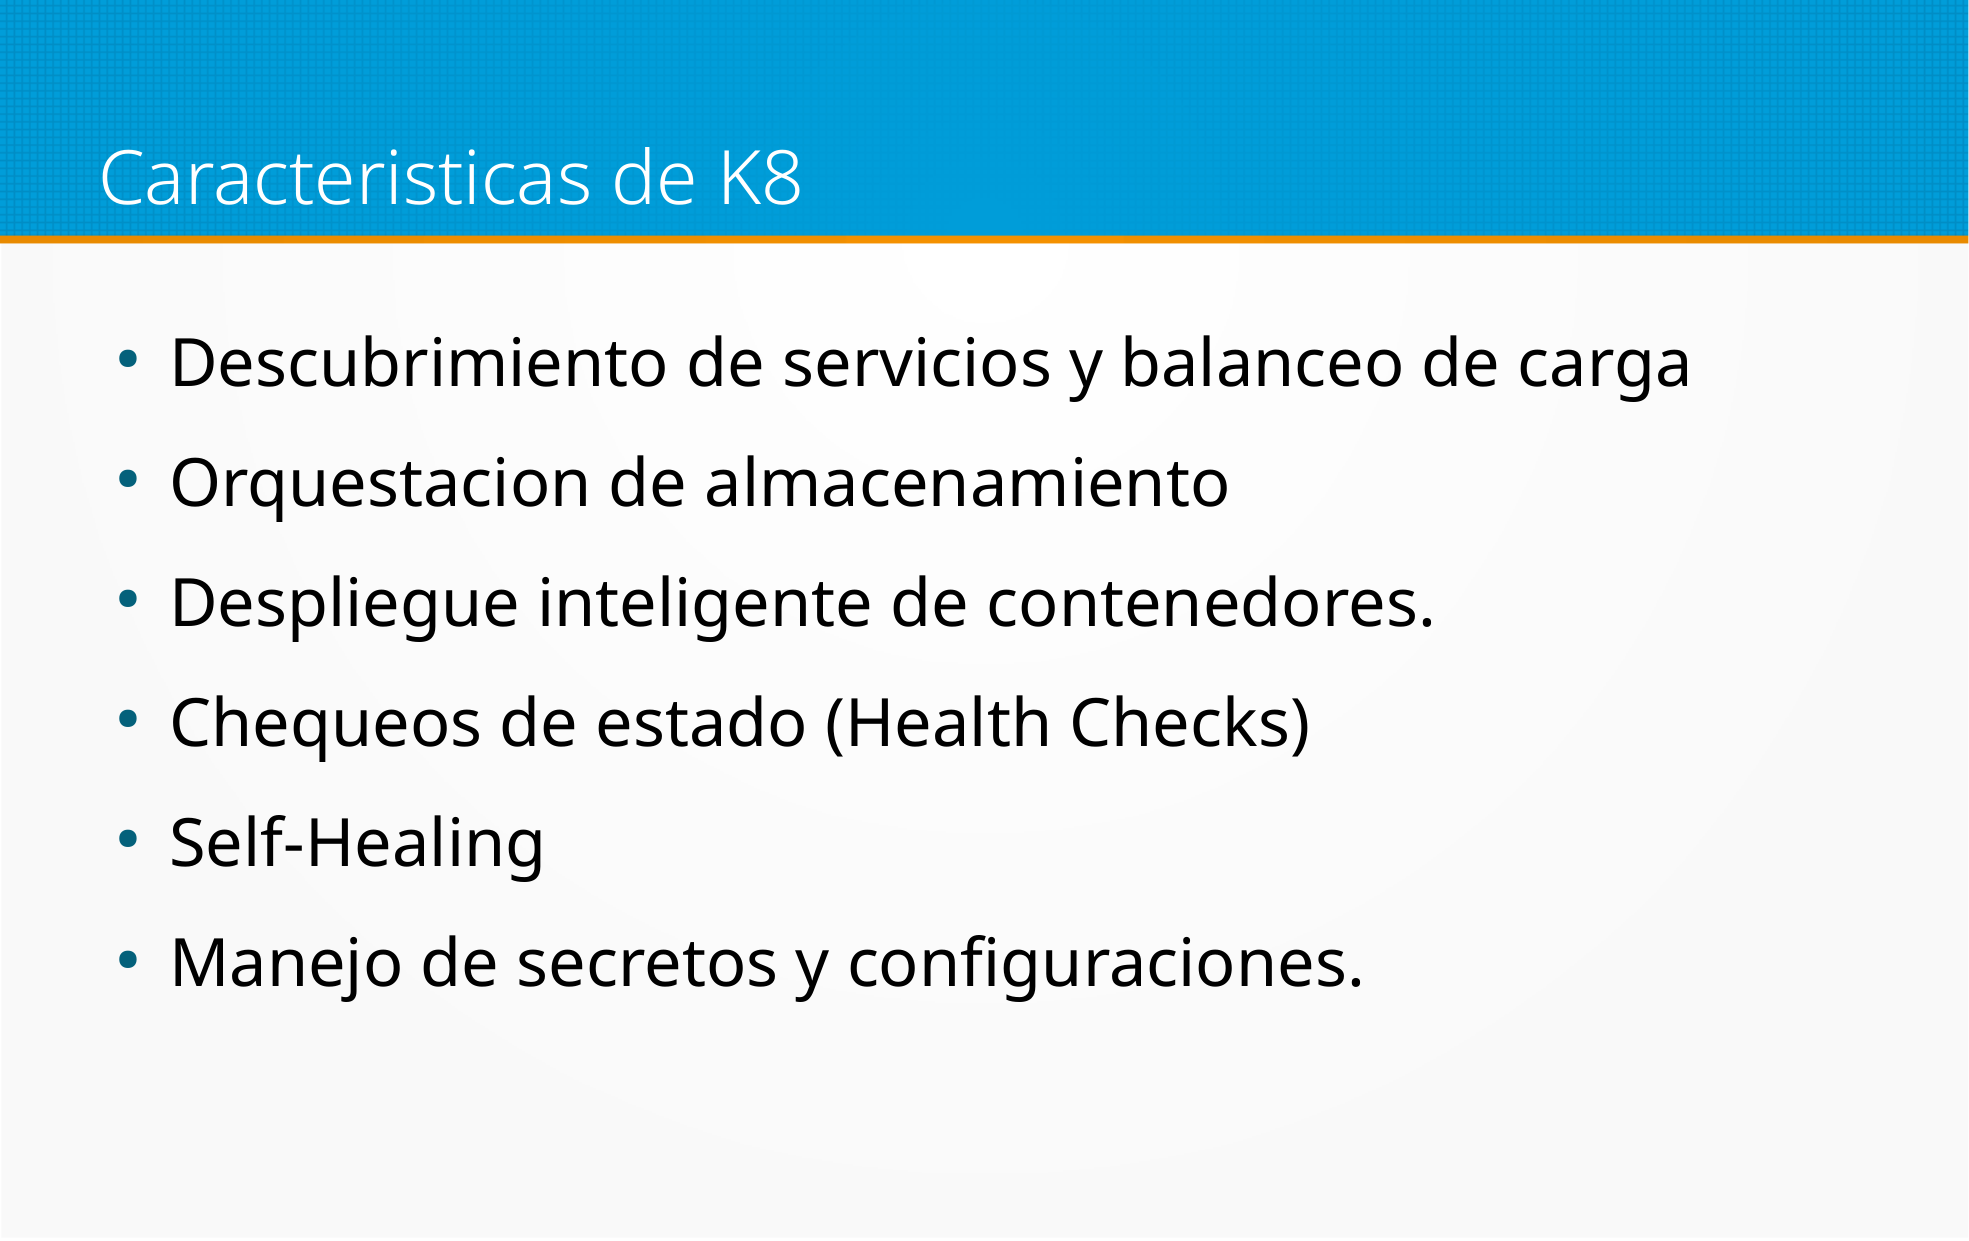

# Caracteristicas de K8
Descubrimiento de servicios y balanceo de carga
Orquestacion de almacenamiento
Despliegue inteligente de contenedores.
Chequeos de estado (Health Checks)
Self-Healing
Manejo de secretos y configuraciones.